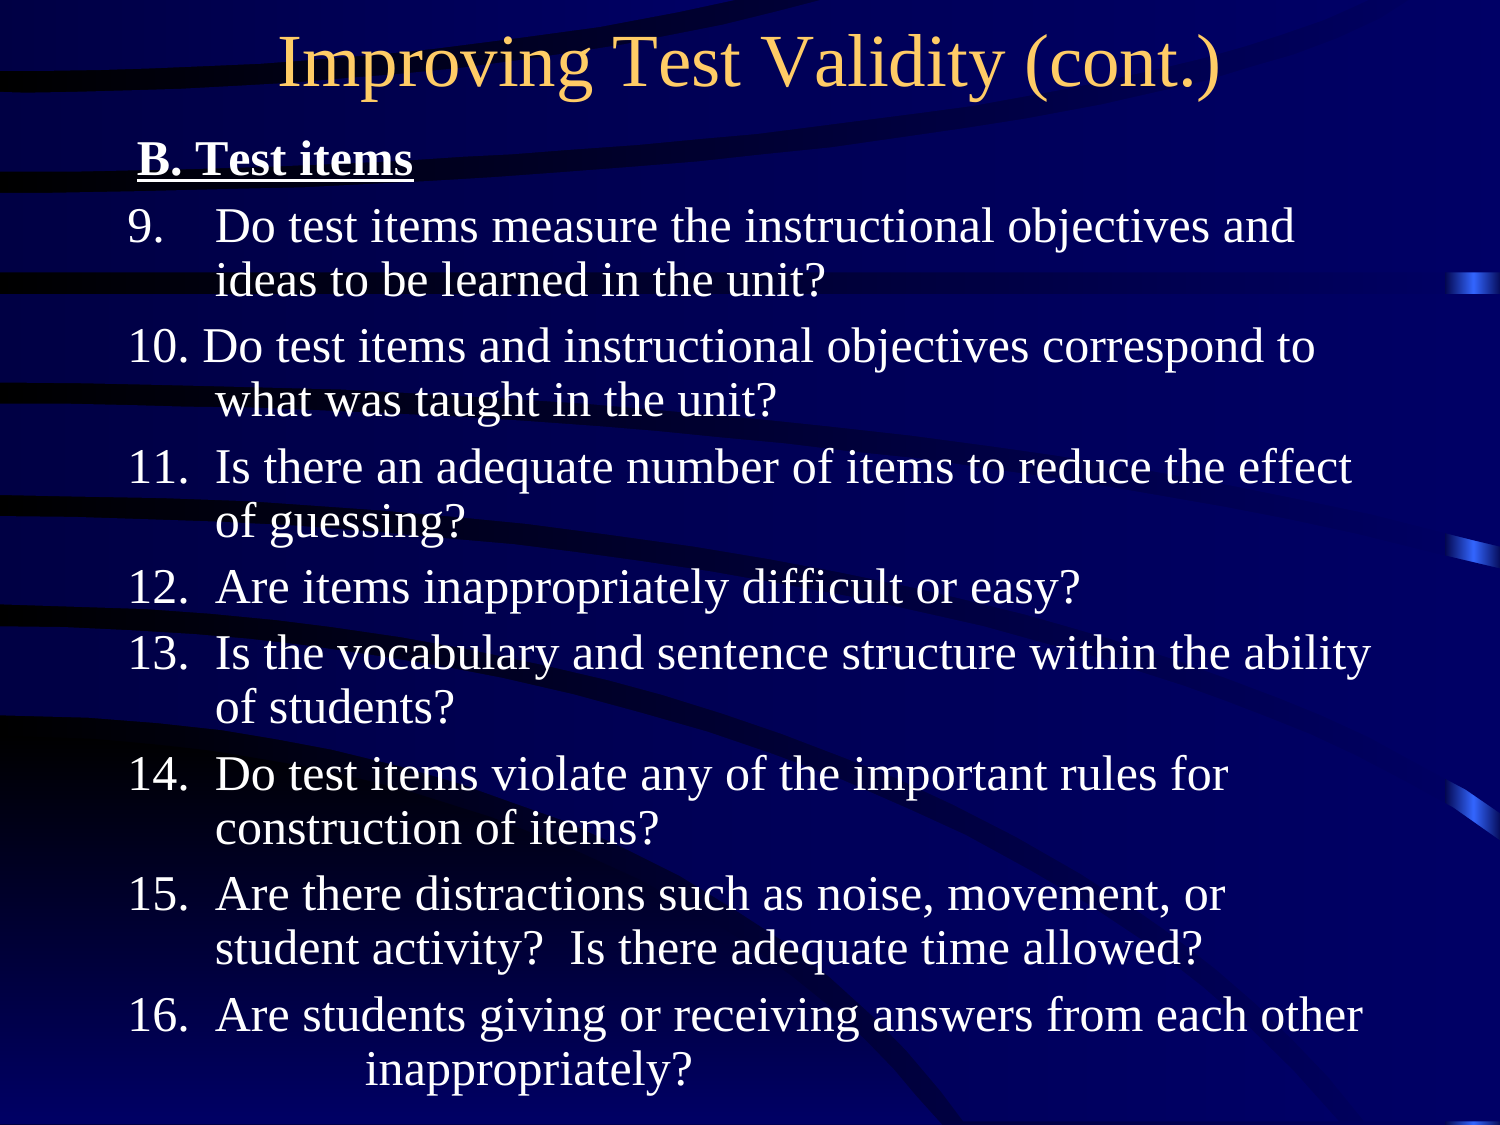

# Improving Test Validity (cont.)
 B. Test items
9.	Do test items measure the instructional objectives and ideas to be learned in the unit?
10. Do test items and instructional objectives correspond to what was taught in the unit?
11.	Is there an adequate number of items to reduce the effect of guessing?
12.	Are items inappropriately difficult or easy?
13.	Is the vocabulary and sentence structure within the ability of students?
14.	Do test items violate any of the important rules for construction of items?
15.	Are there distractions such as noise, movement, or student activity? Is there adequate time allowed?
16.	Are students giving or receiving answers from each other inappropriately?